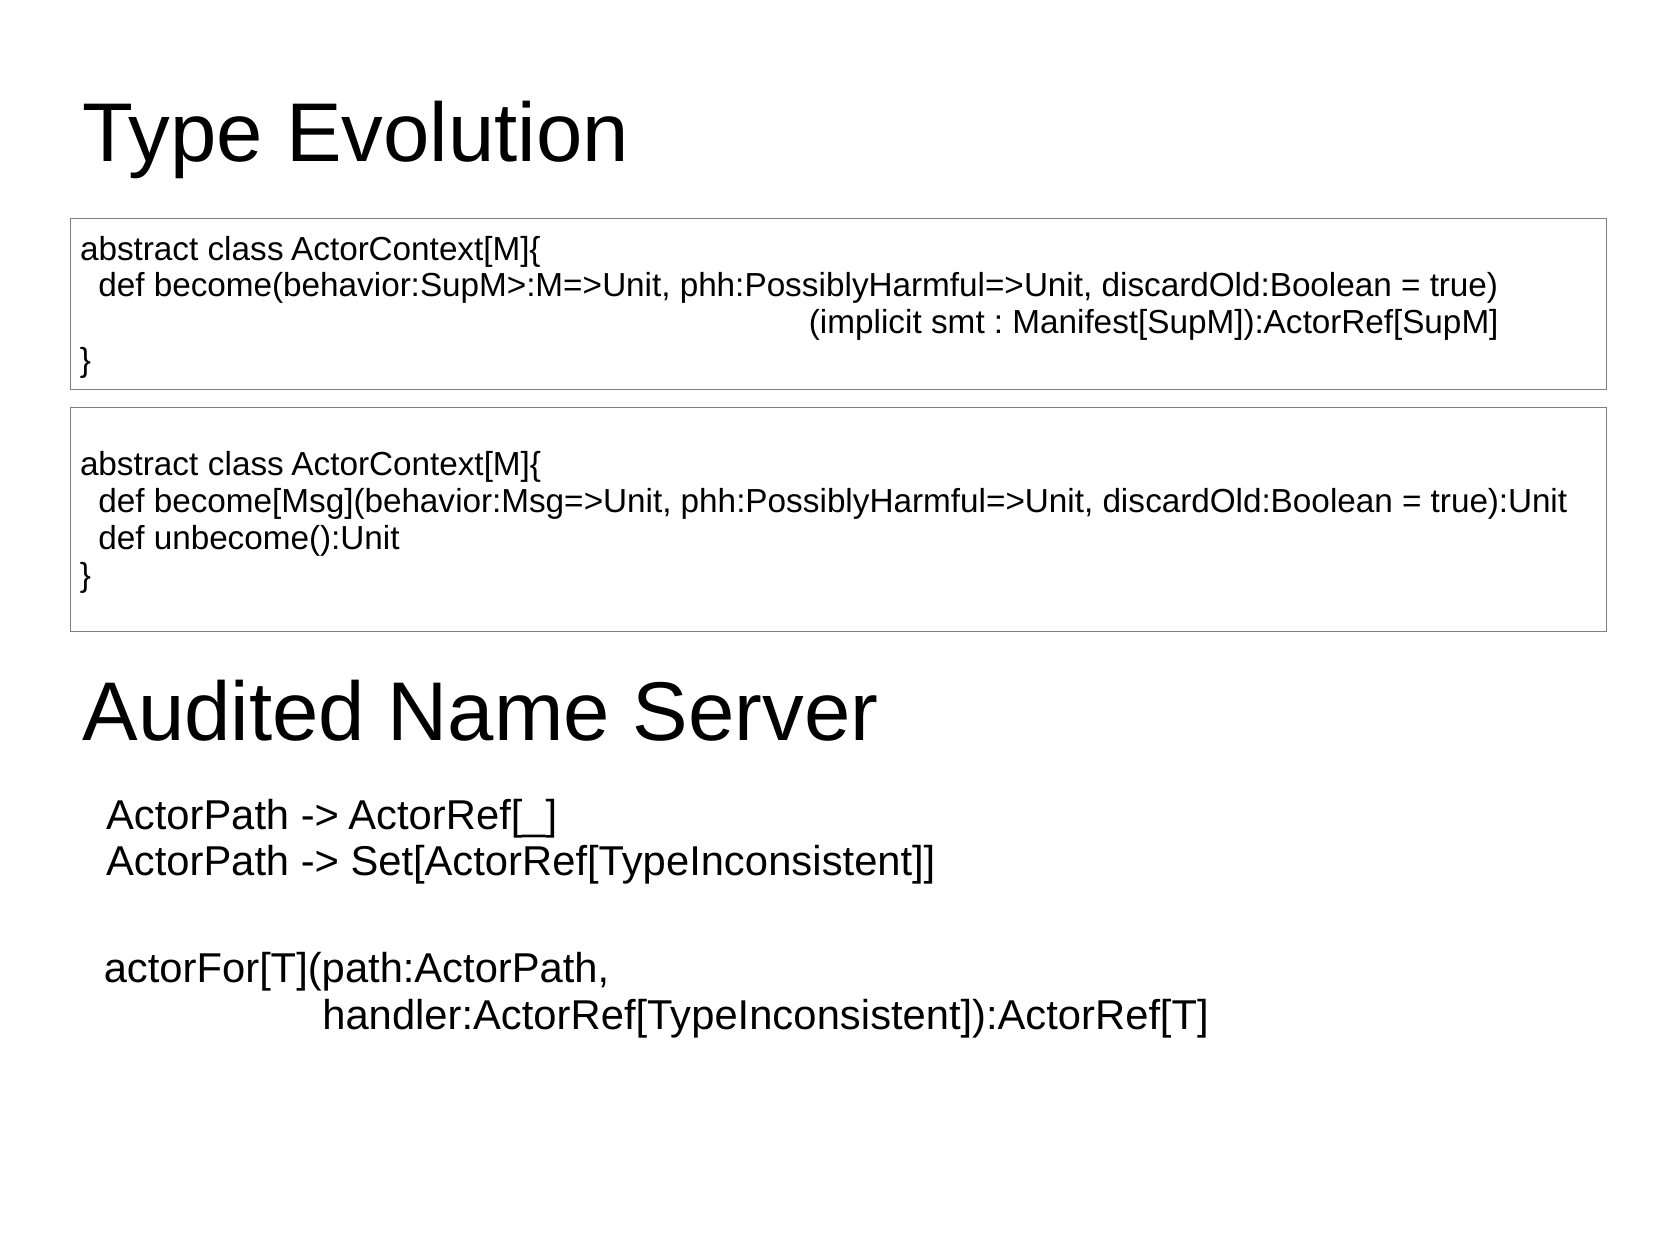

Type Evolution
 abstract class ActorContext[M]{
 def become(behavior:SupM>:M=>Unit, phh:PossiblyHarmful=>Unit, discardOld:Boolean = true)
 (implicit smt : Manifest[SupM]):ActorRef[SupM]
 }
 abstract class ActorContext[M]{
 def become[Msg](behavior:Msg=>Unit, phh:PossiblyHarmful=>Unit, discardOld:Boolean = true):Unit
 def unbecome():Unit
 }
# Audited Name Server
 ActorPath -> ActorRef[_]
 ActorPath -> Set[ActorRef[TypeInconsistent]]
 actorFor[T](path:ActorPath,
 handler:ActorRef[TypeInconsistent]):ActorRef[T]